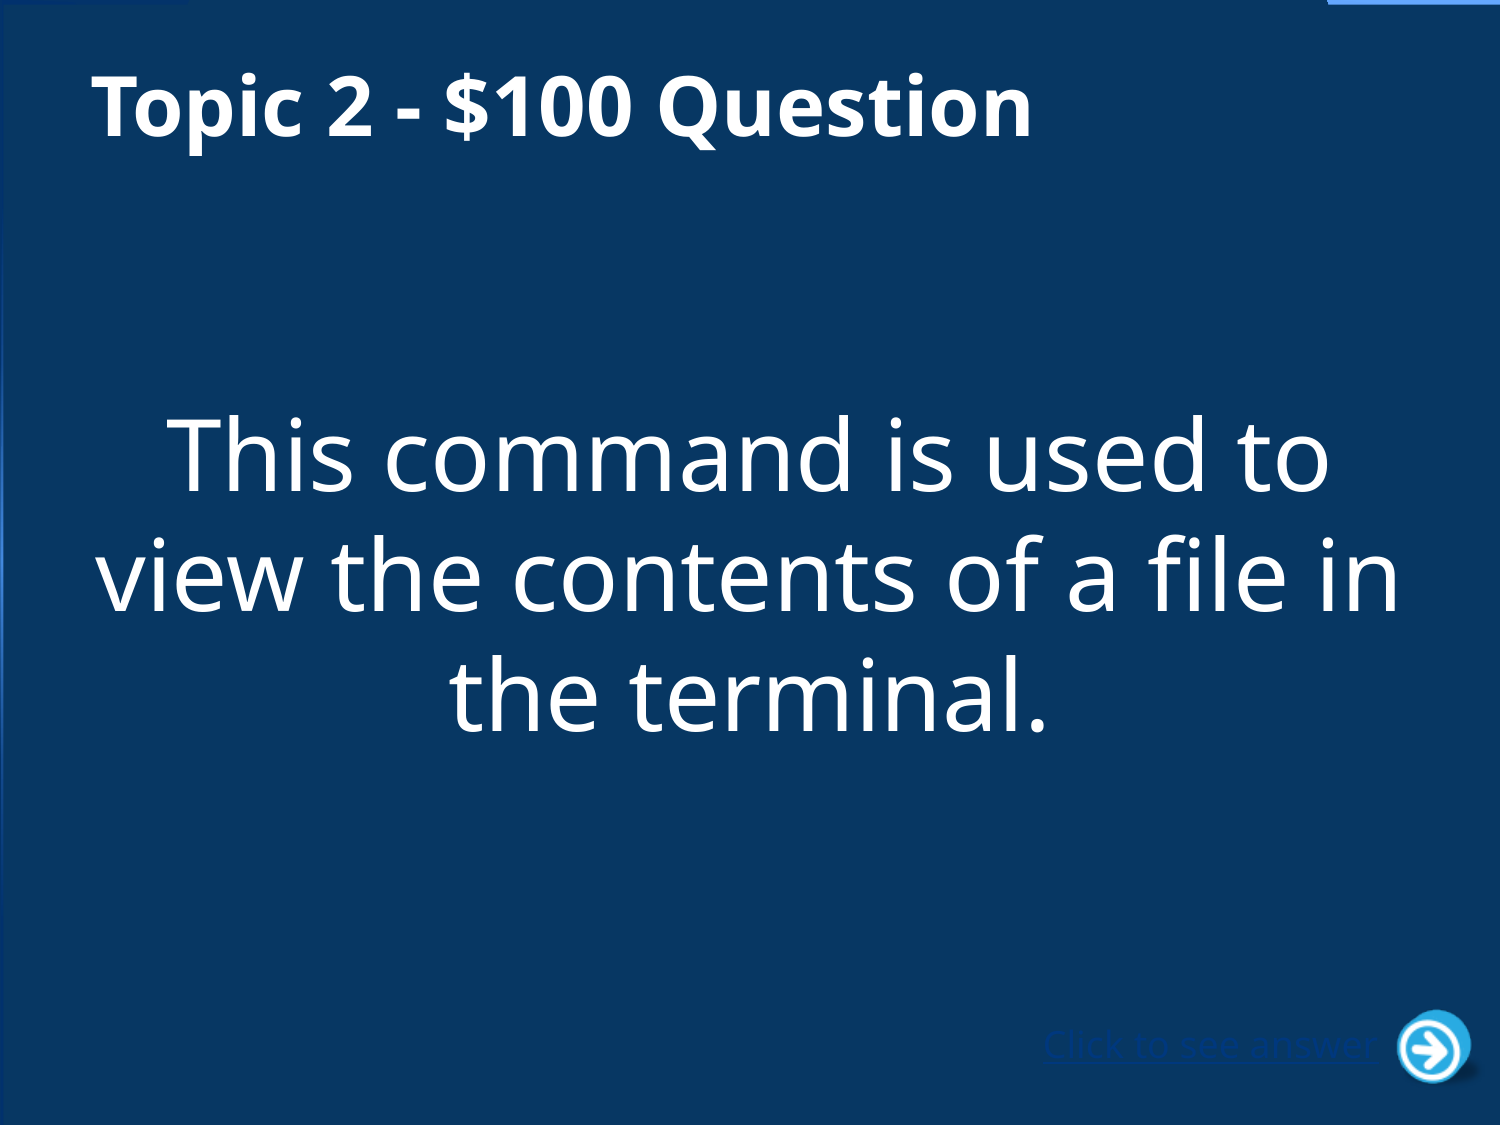

Topic 2 - $100 Question
# This command is used to view the contents of a file in the terminal.
Click to see answer